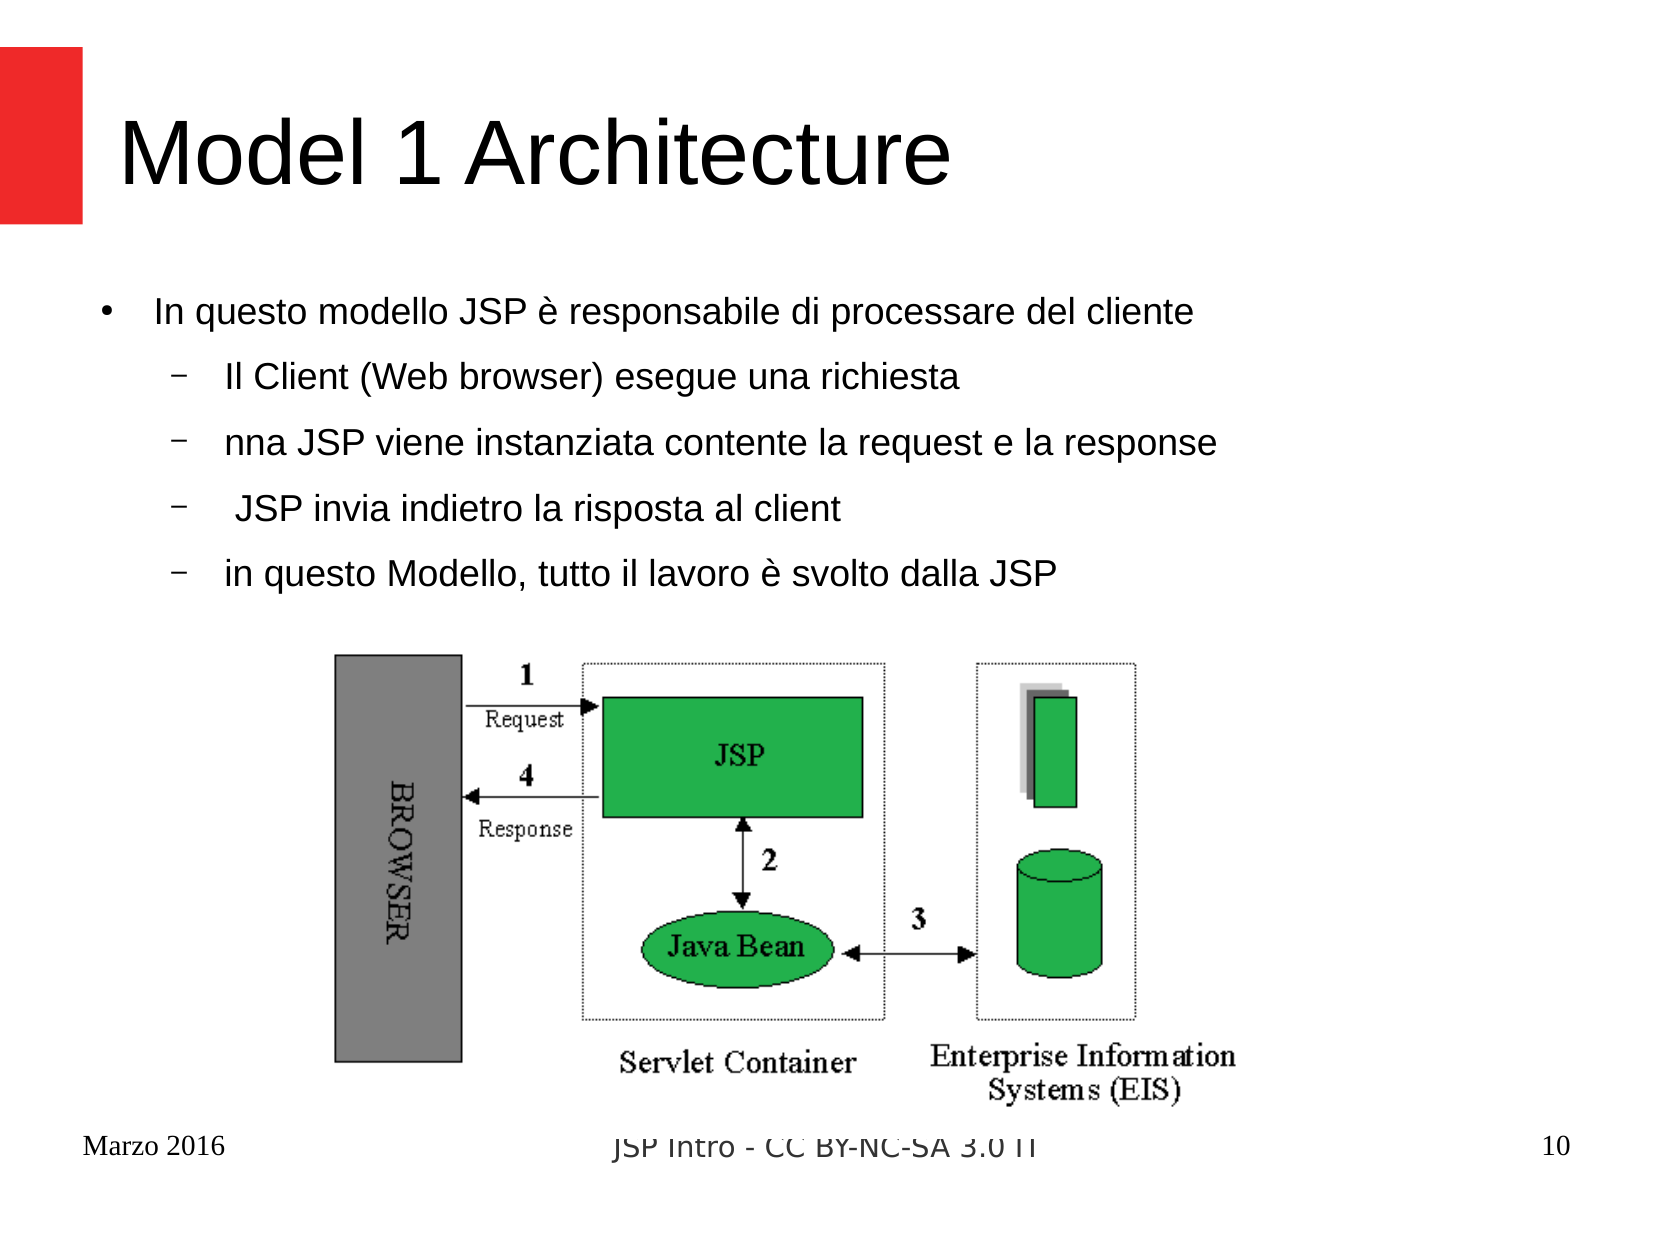

# Model 1 Architecture
In questo modello JSP è responsabile di processare del cliente
Il Client (Web browser) esegue una richiesta
nna JSP viene instanziata contente la request e la response
 JSP invia indietro la risposta al client
in questo Modello, tutto il lavoro è svolto dalla JSP
Your Date Here
Your Footer Here
10